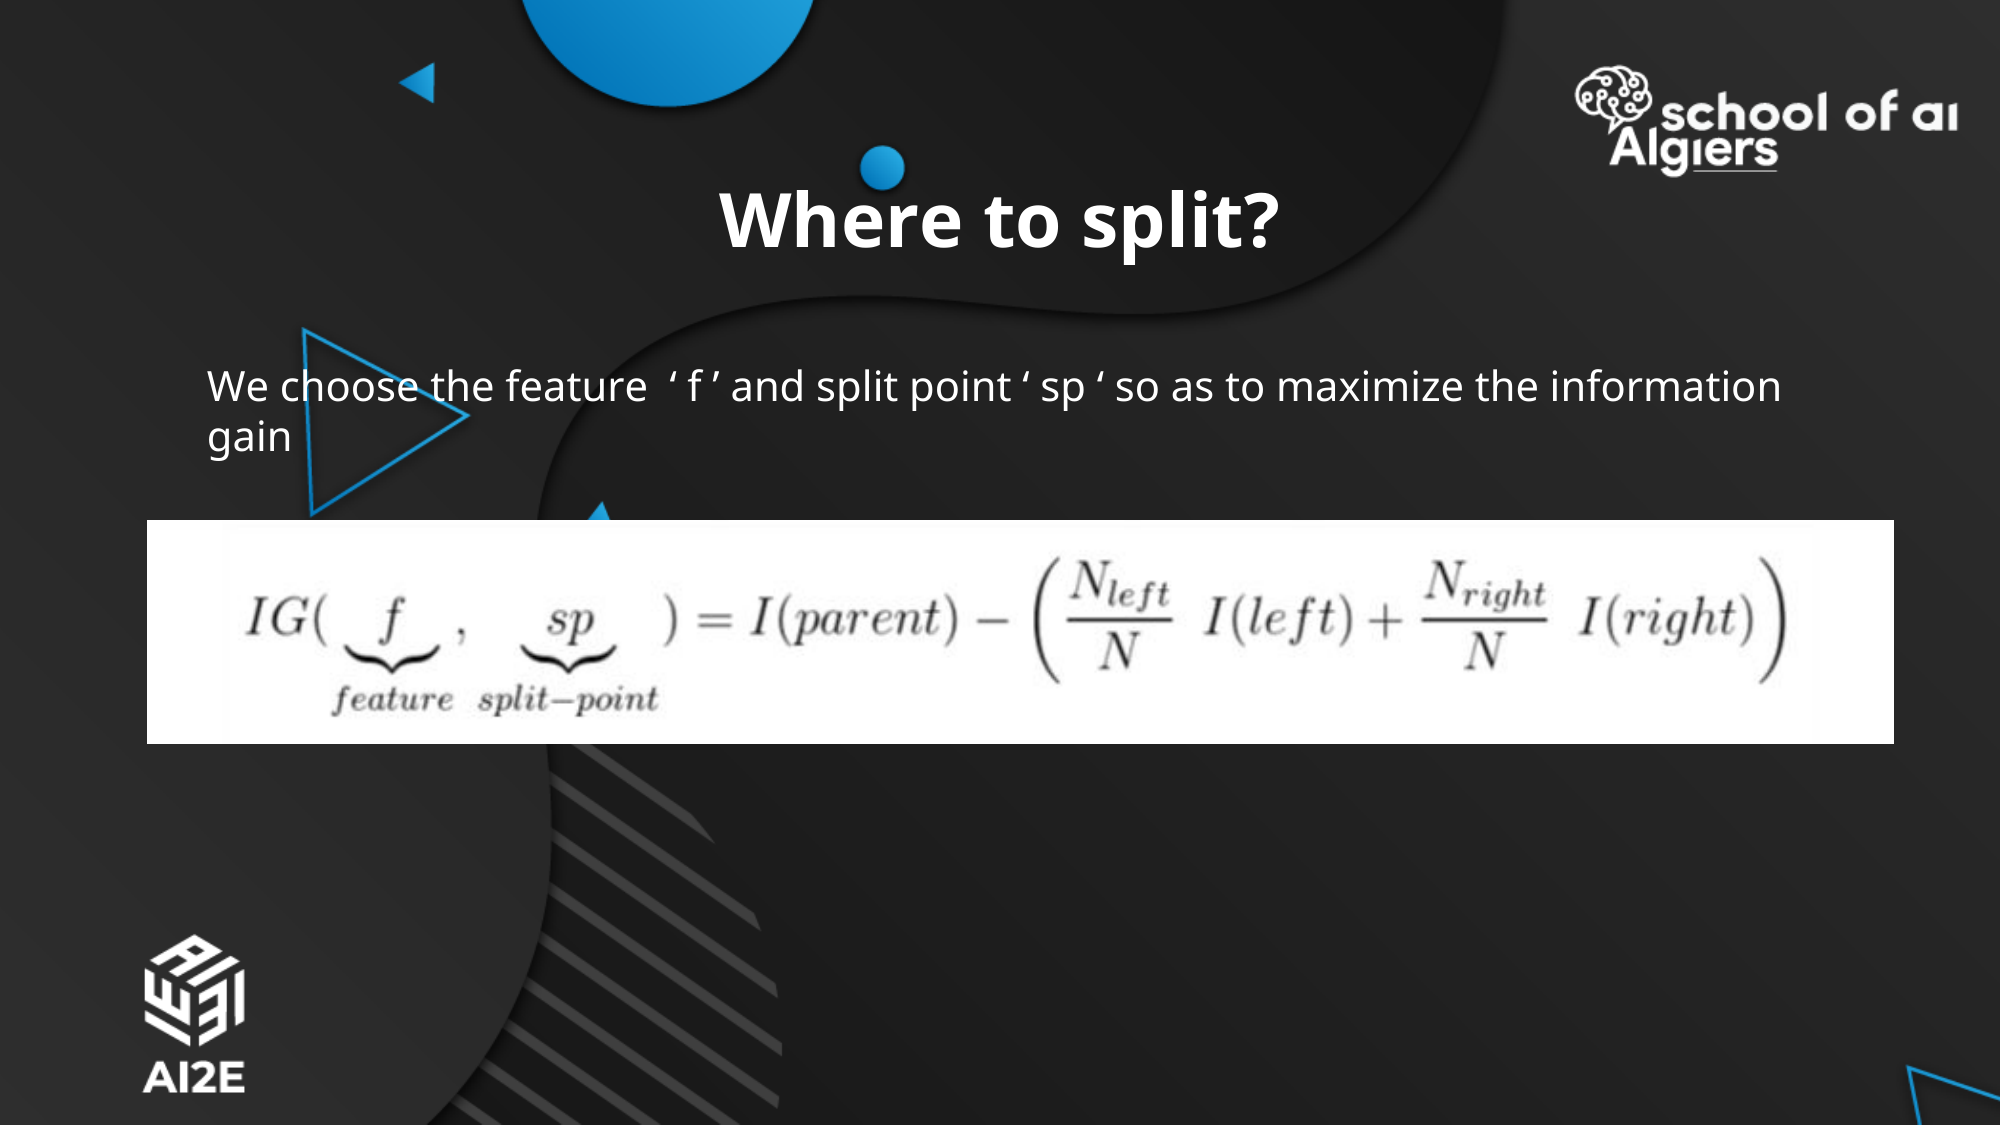

Where to split?
# We choose the feature ‘ f ’ and split point ‘ sp ‘ so as to maximize the information gain